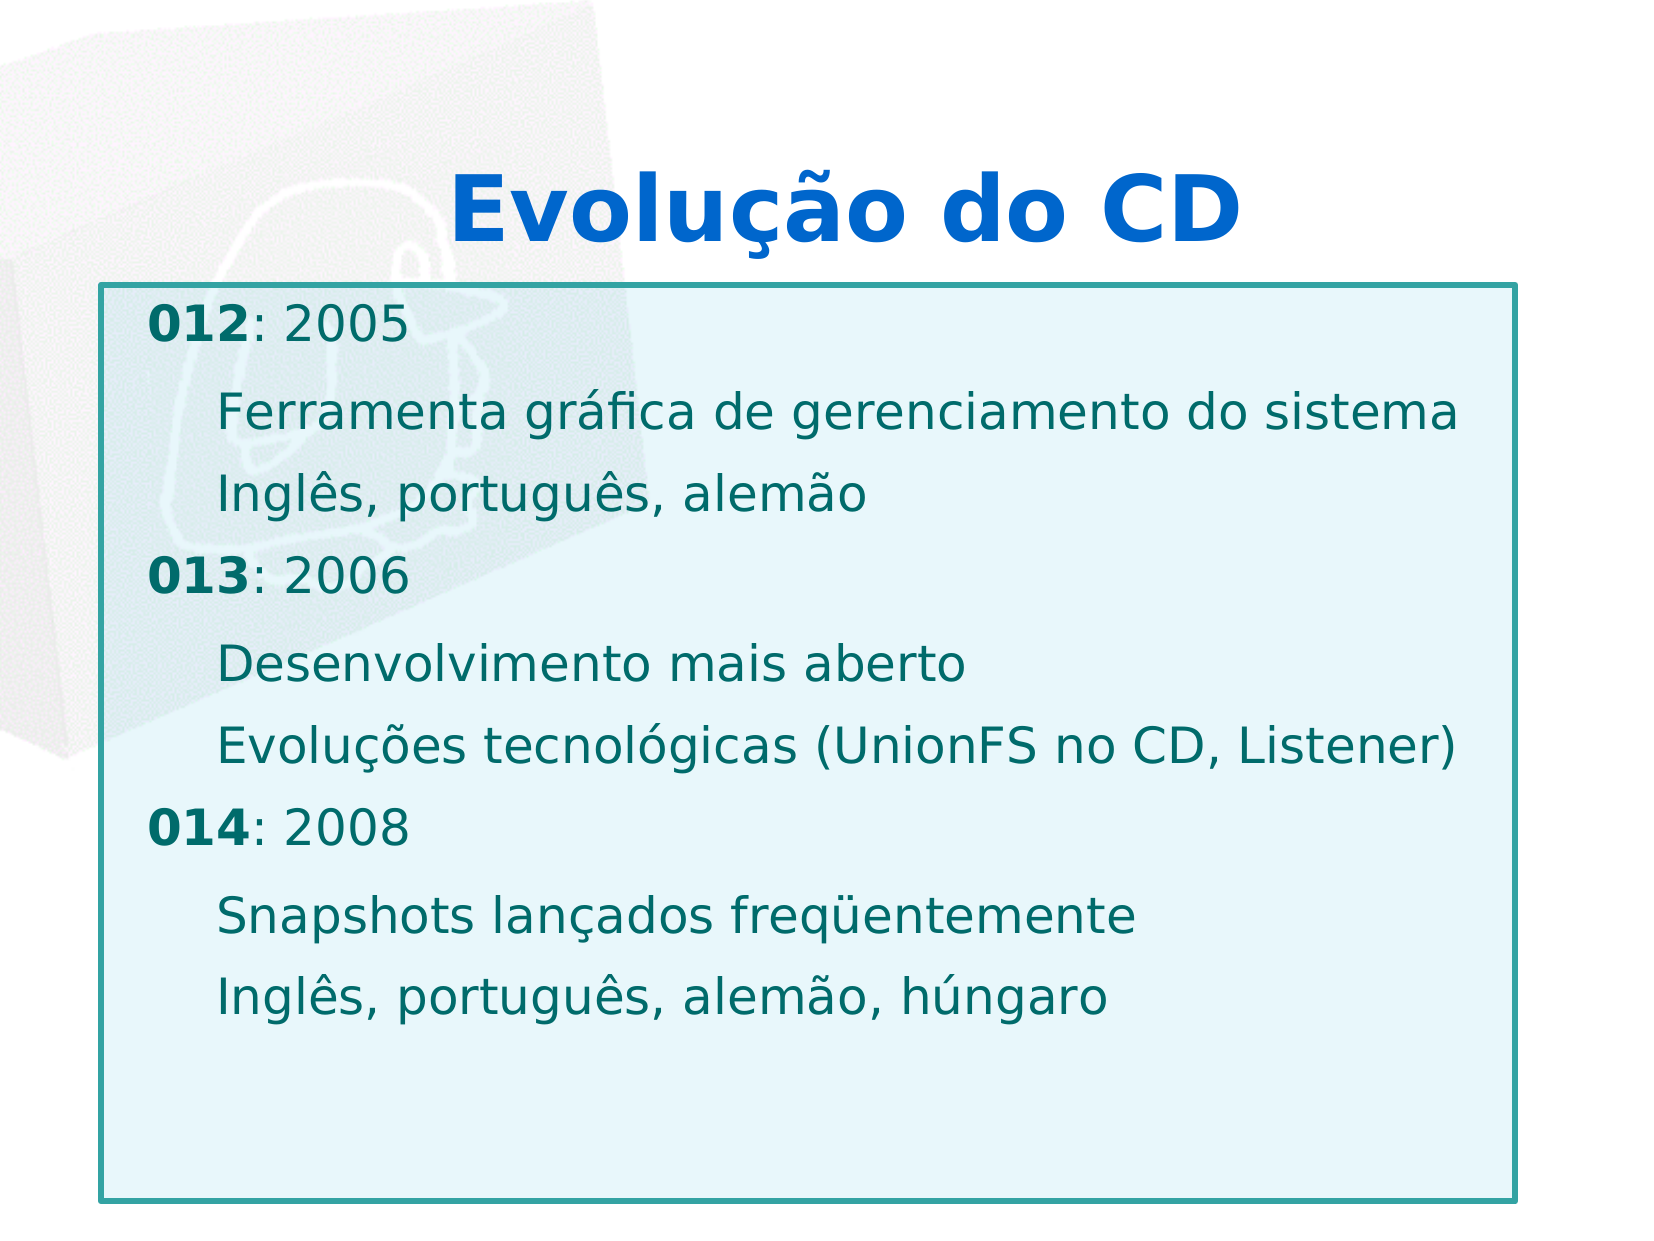

# Evolução do CD
012: 2005
Ferramenta gráfica de gerenciamento do sistema
Inglês, português, alemão
013: 2006
Desenvolvimento mais aberto
Evoluções tecnológicas (UnionFS no CD, Listener)
014: 2008
Snapshots lançados freqüentemente
Inglês, português, alemão, húngaro